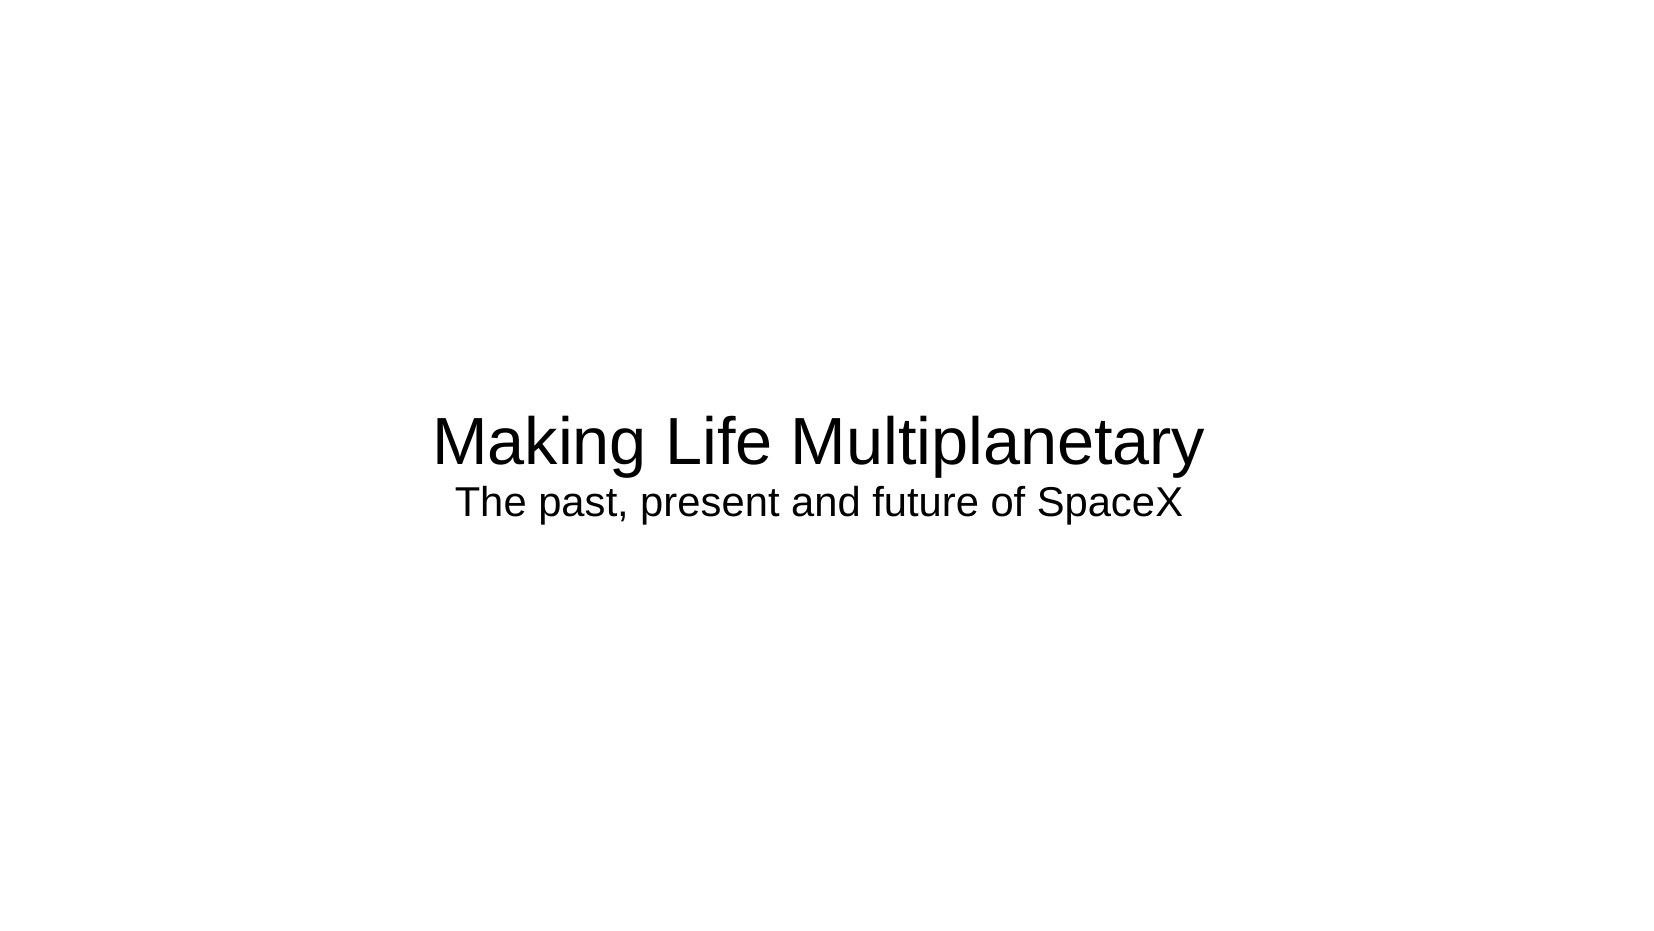

# Making Life Multiplanetary
The past, present and future of SpaceX